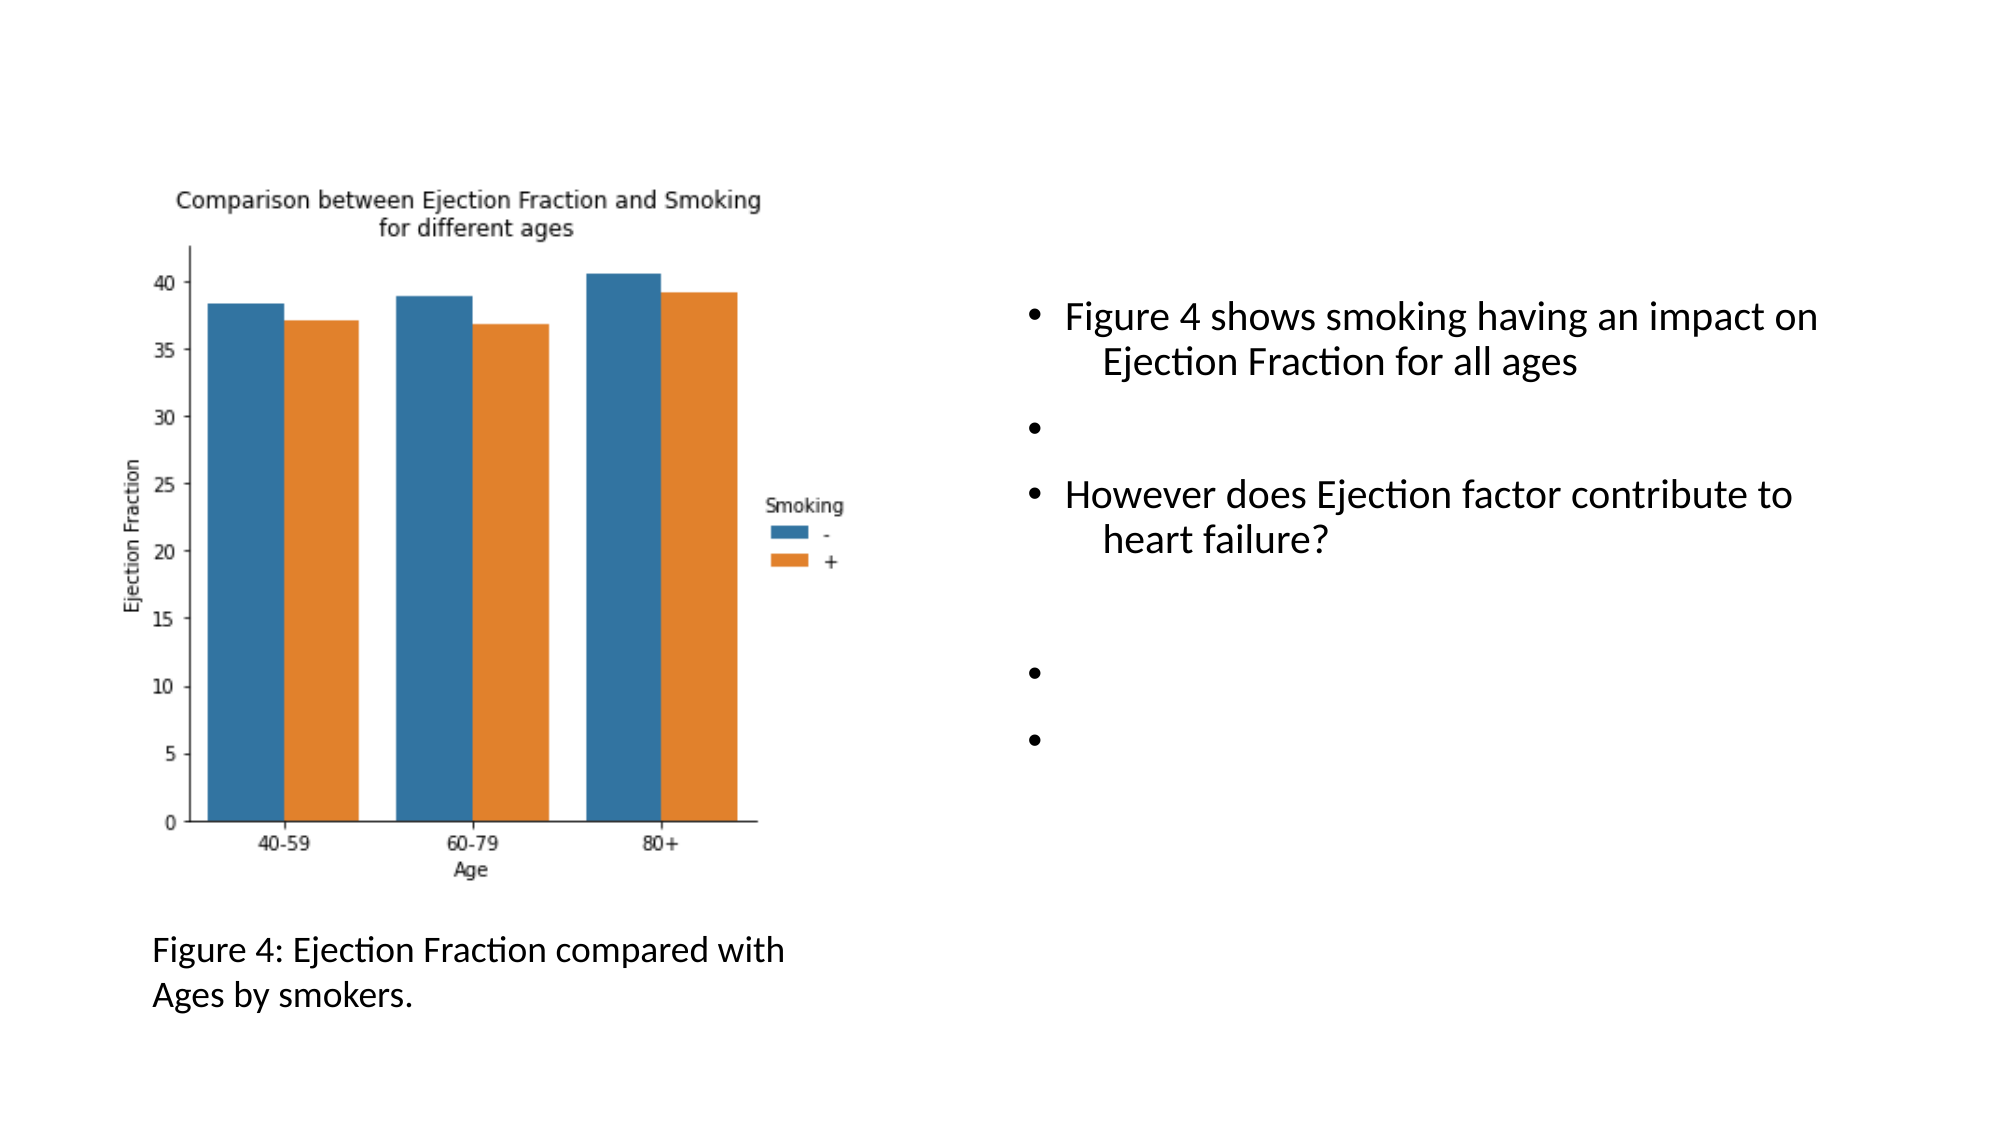

# Figure 4 shows smoking having an impact on Ejection Fraction for all ages
However does Ejection factor contribute to heart failure?
Figure 4: Ejection Fraction compared with Ages by smokers.